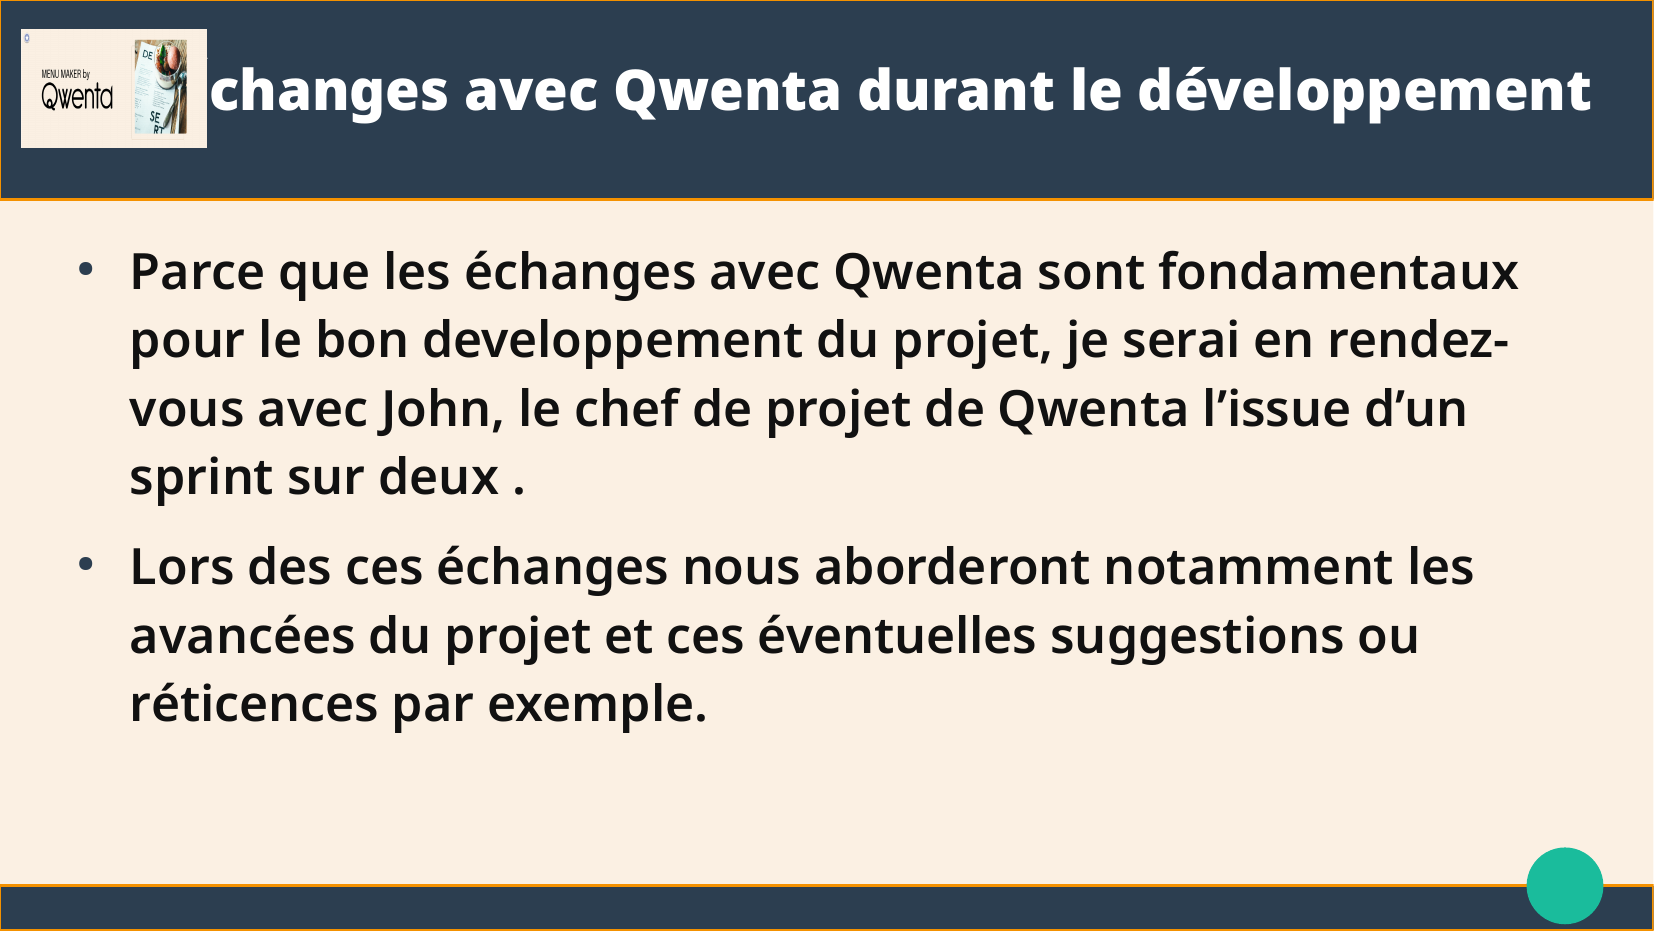

# Échanges avec Qwenta durant le développement
Parce que les échanges avec Qwenta sont fondamentaux pour le bon developpement du projet, je serai en rendez-vous avec John, le chef de projet de Qwenta l’issue d’un sprint sur deux .
Lors des ces échanges nous aborderont notamment les avancées du projet et ces éventuelles suggestions ou réticences par exemple.